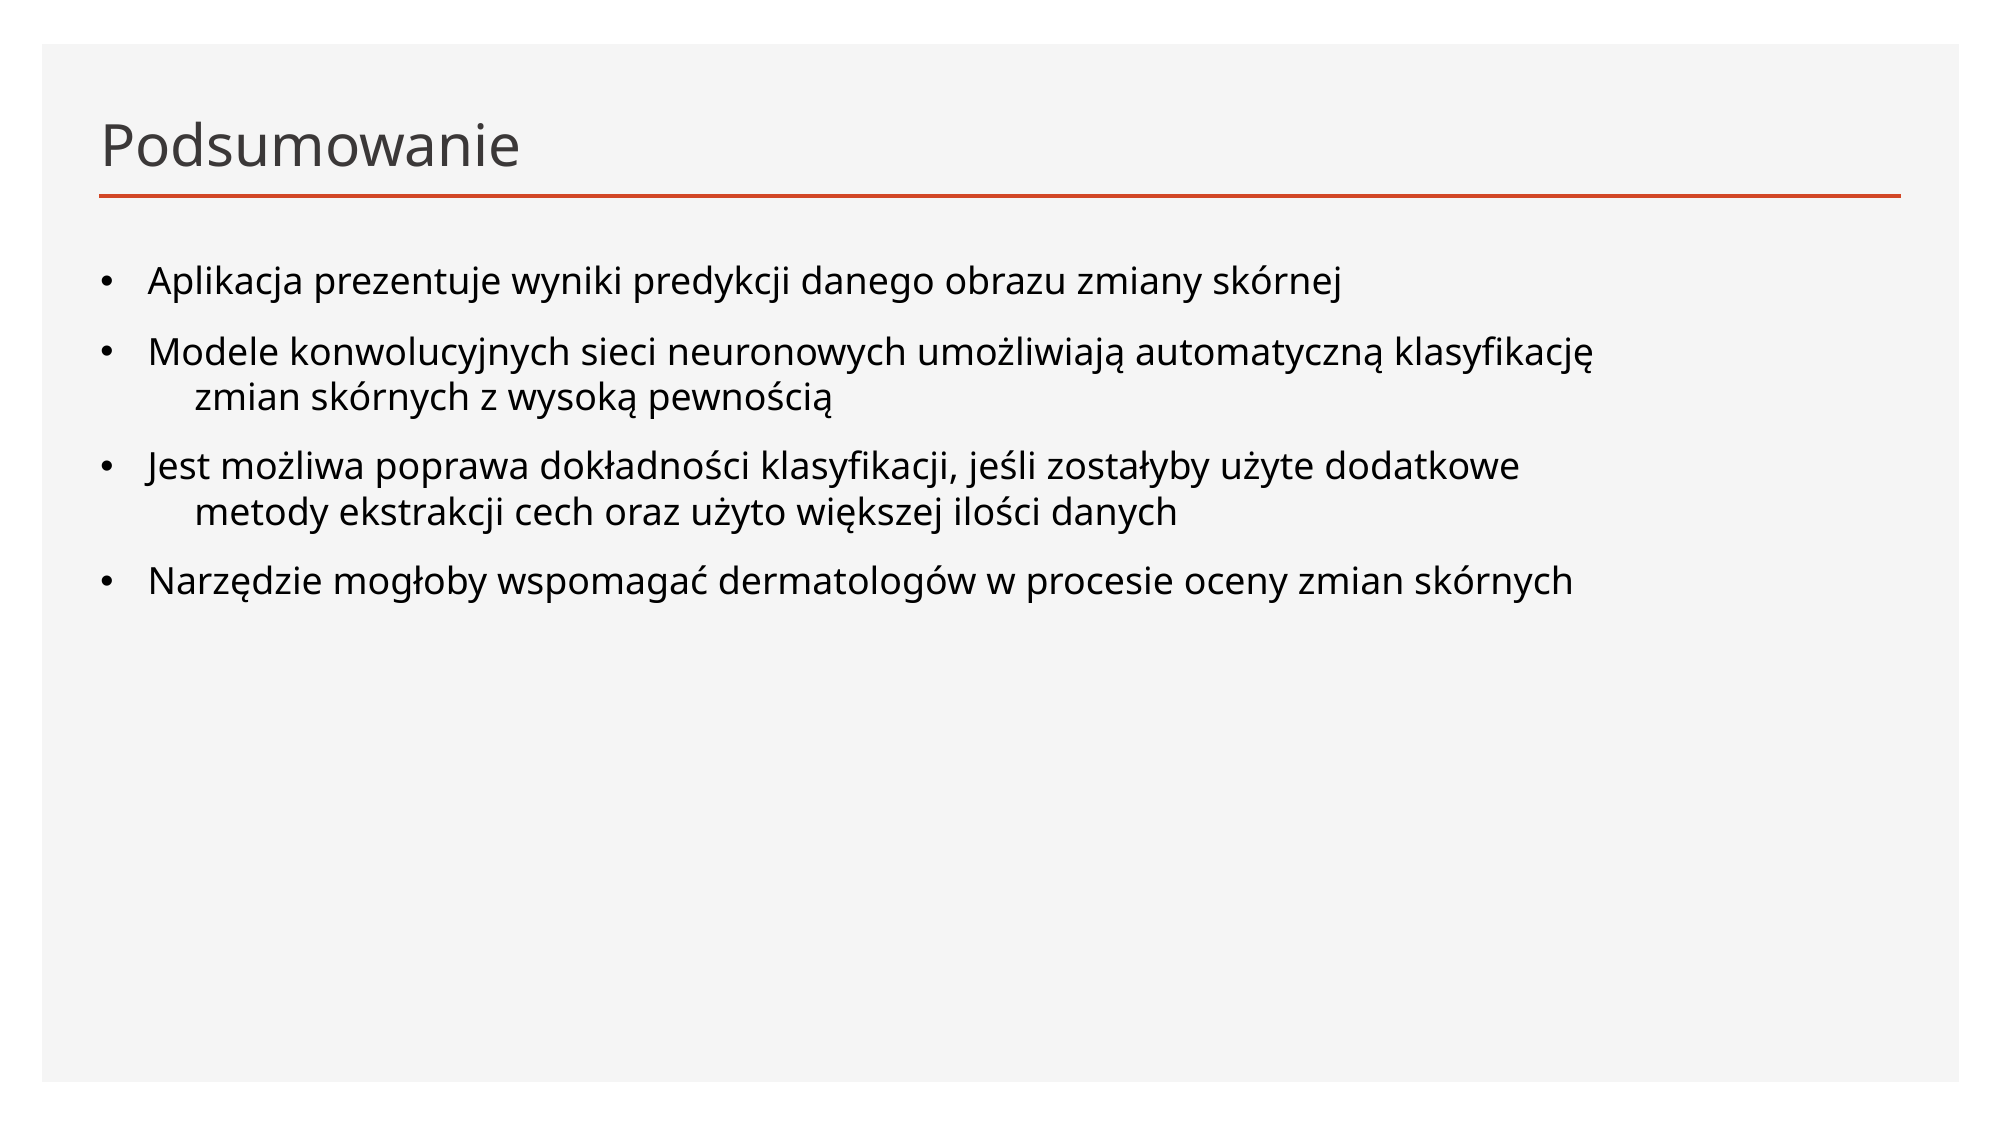

# Podsumowanie
Aplikacja prezentuje wyniki predykcji danego obrazu zmiany skórnej
Modele konwolucyjnych sieci neuronowych umożliwiają automatyczną klasyfikację zmian skórnych z wysoką pewnością
Jest możliwa poprawa dokładności klasyfikacji, jeśli zostałyby użyte dodatkowe metody ekstrakcji cech oraz użyto większej ilości danych
Narzędzie mogłoby wspomagać dermatologów w procesie oceny zmian skórnych